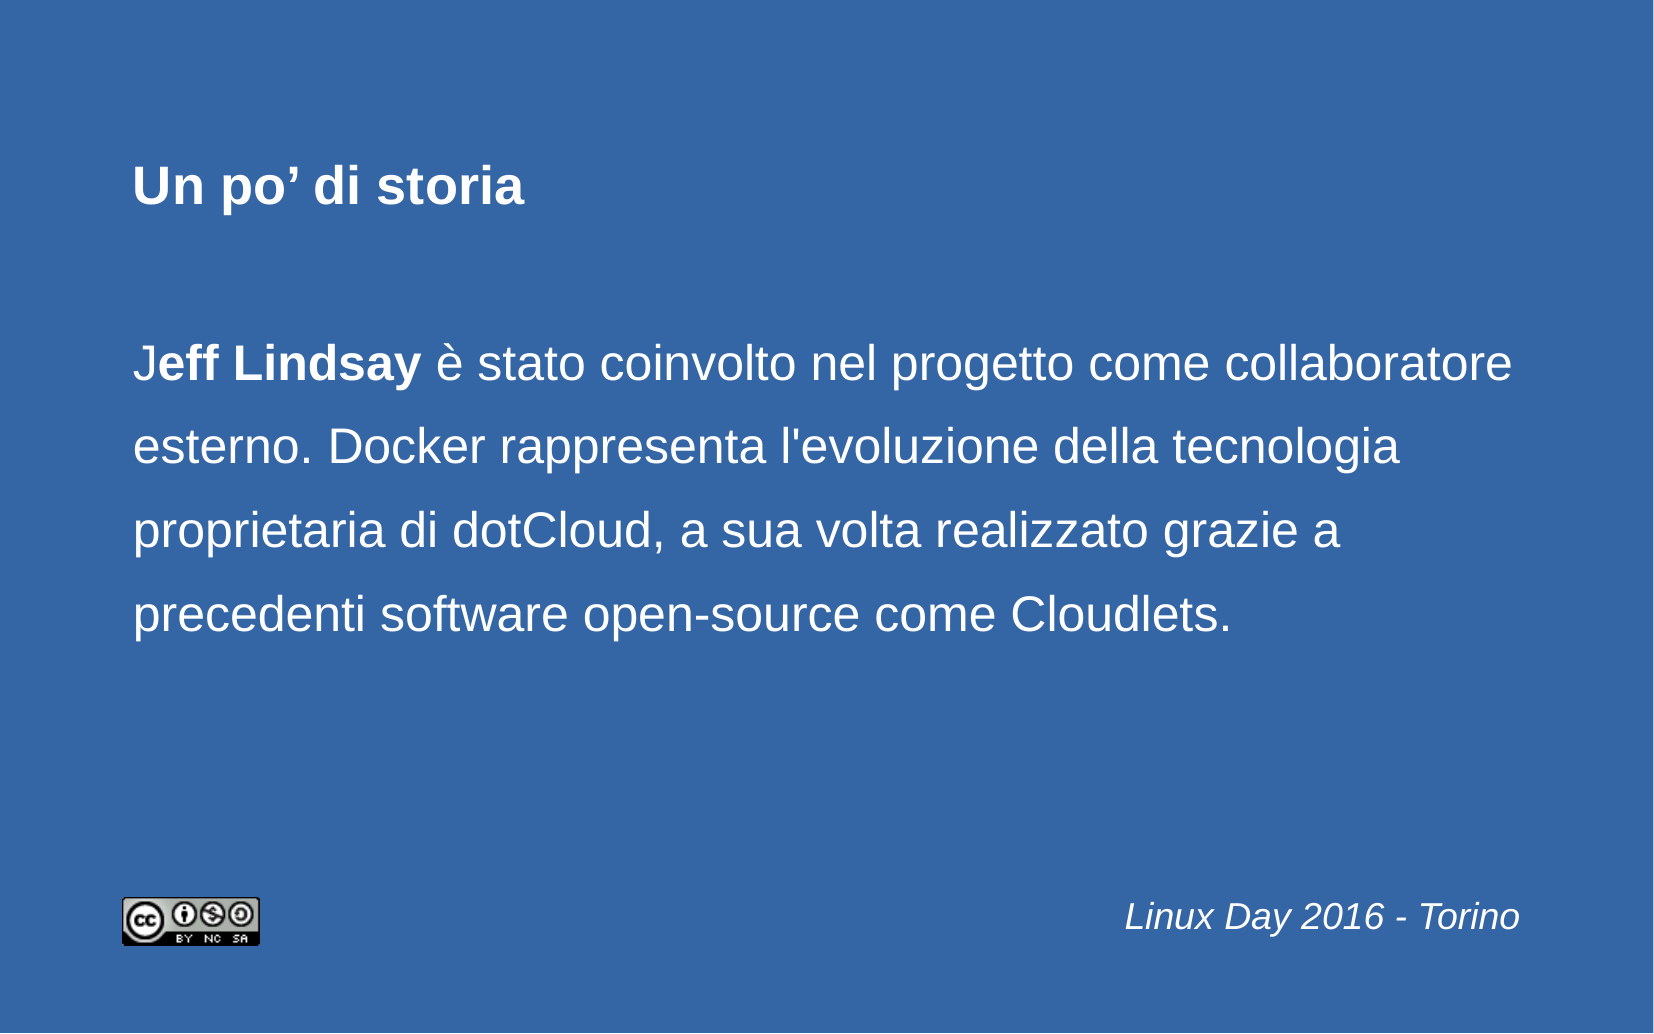

Un po’ di storia
Jeff Lindsay è stato coinvolto nel progetto come collaboratore esterno. Docker rappresenta l'evoluzione della tecnologia proprietaria di dotCloud, a sua volta realizzato grazie a precedenti software open-source come Cloudlets.
Linux Day 2016 - Torino